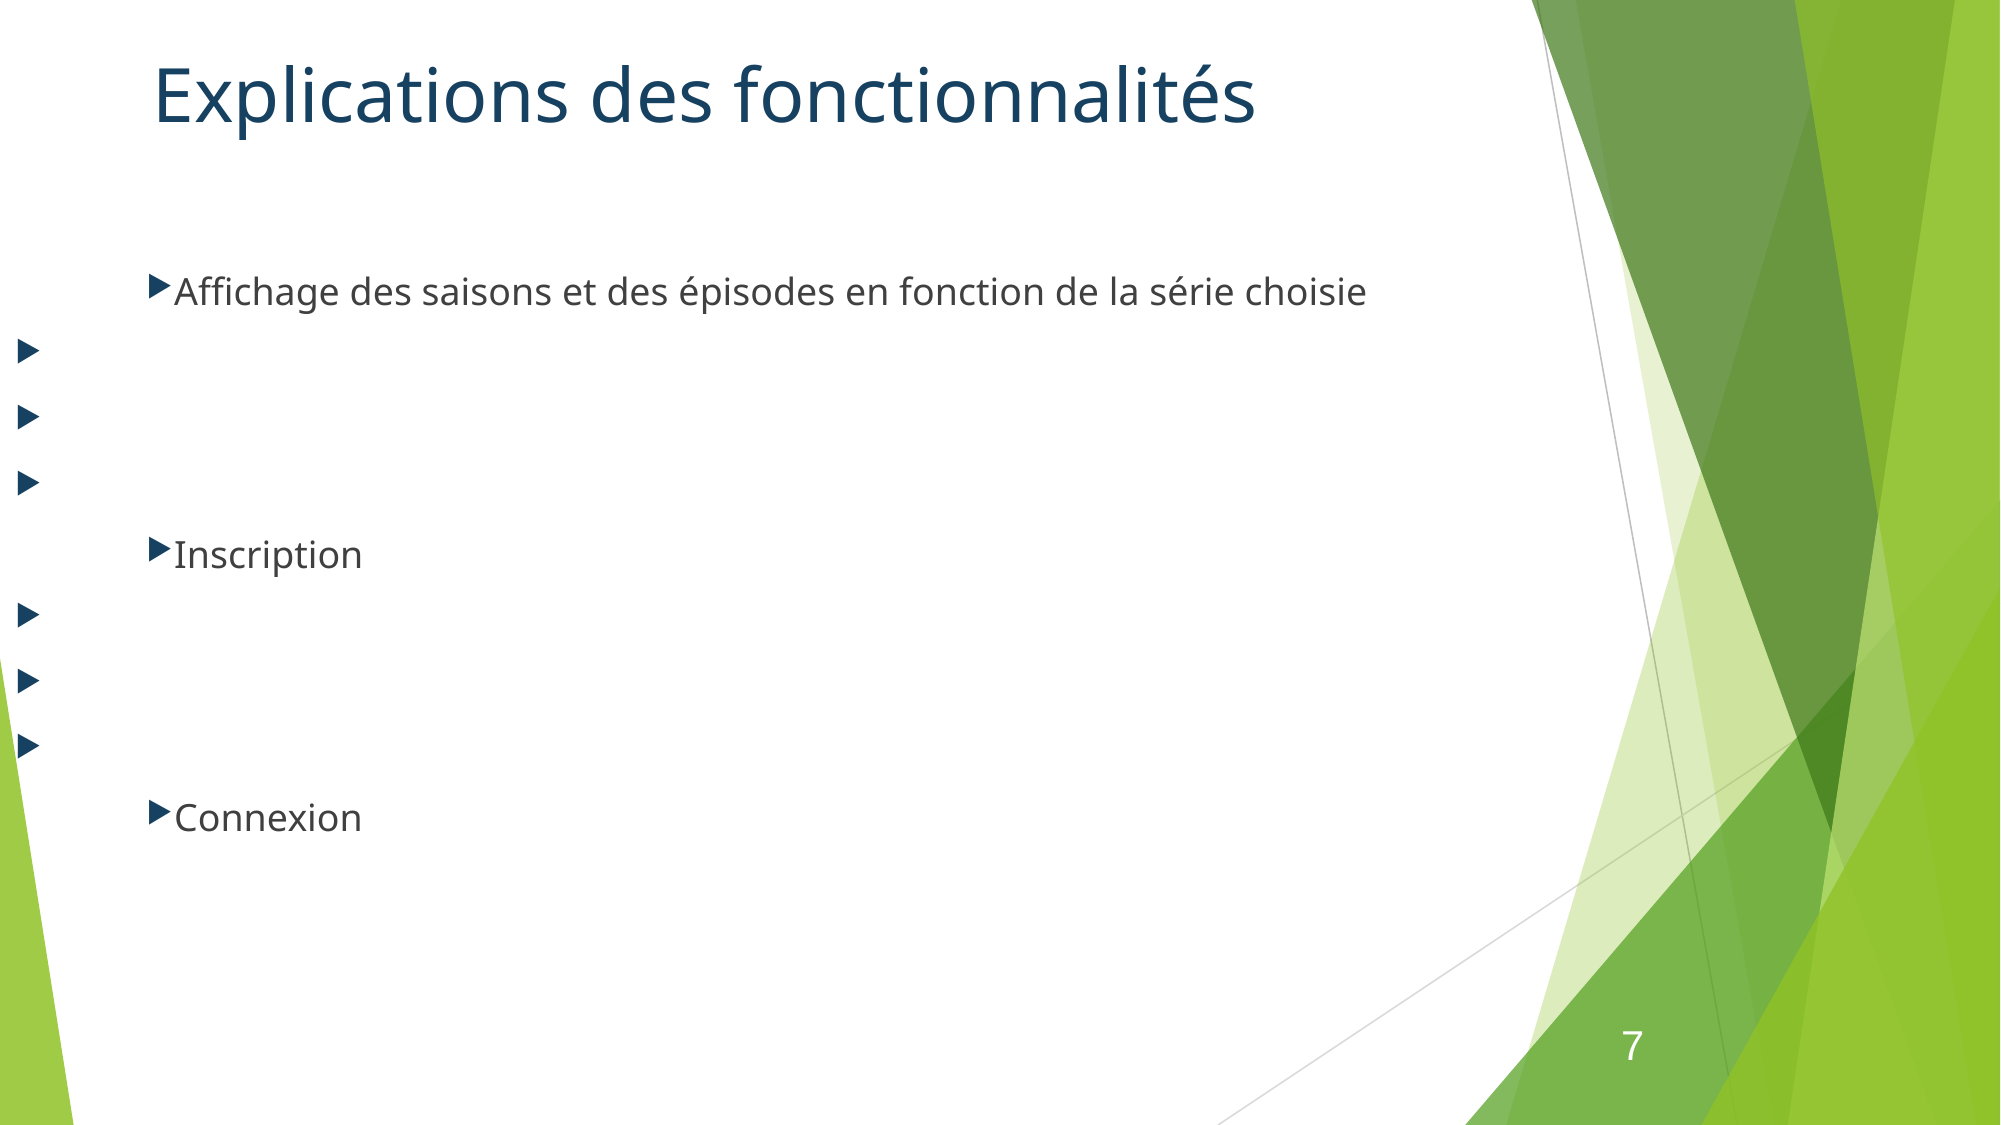

# Explications des fonctionnalités
Affichage des saisons et des épisodes en fonction de la série choisie
Inscription
Connexion
7